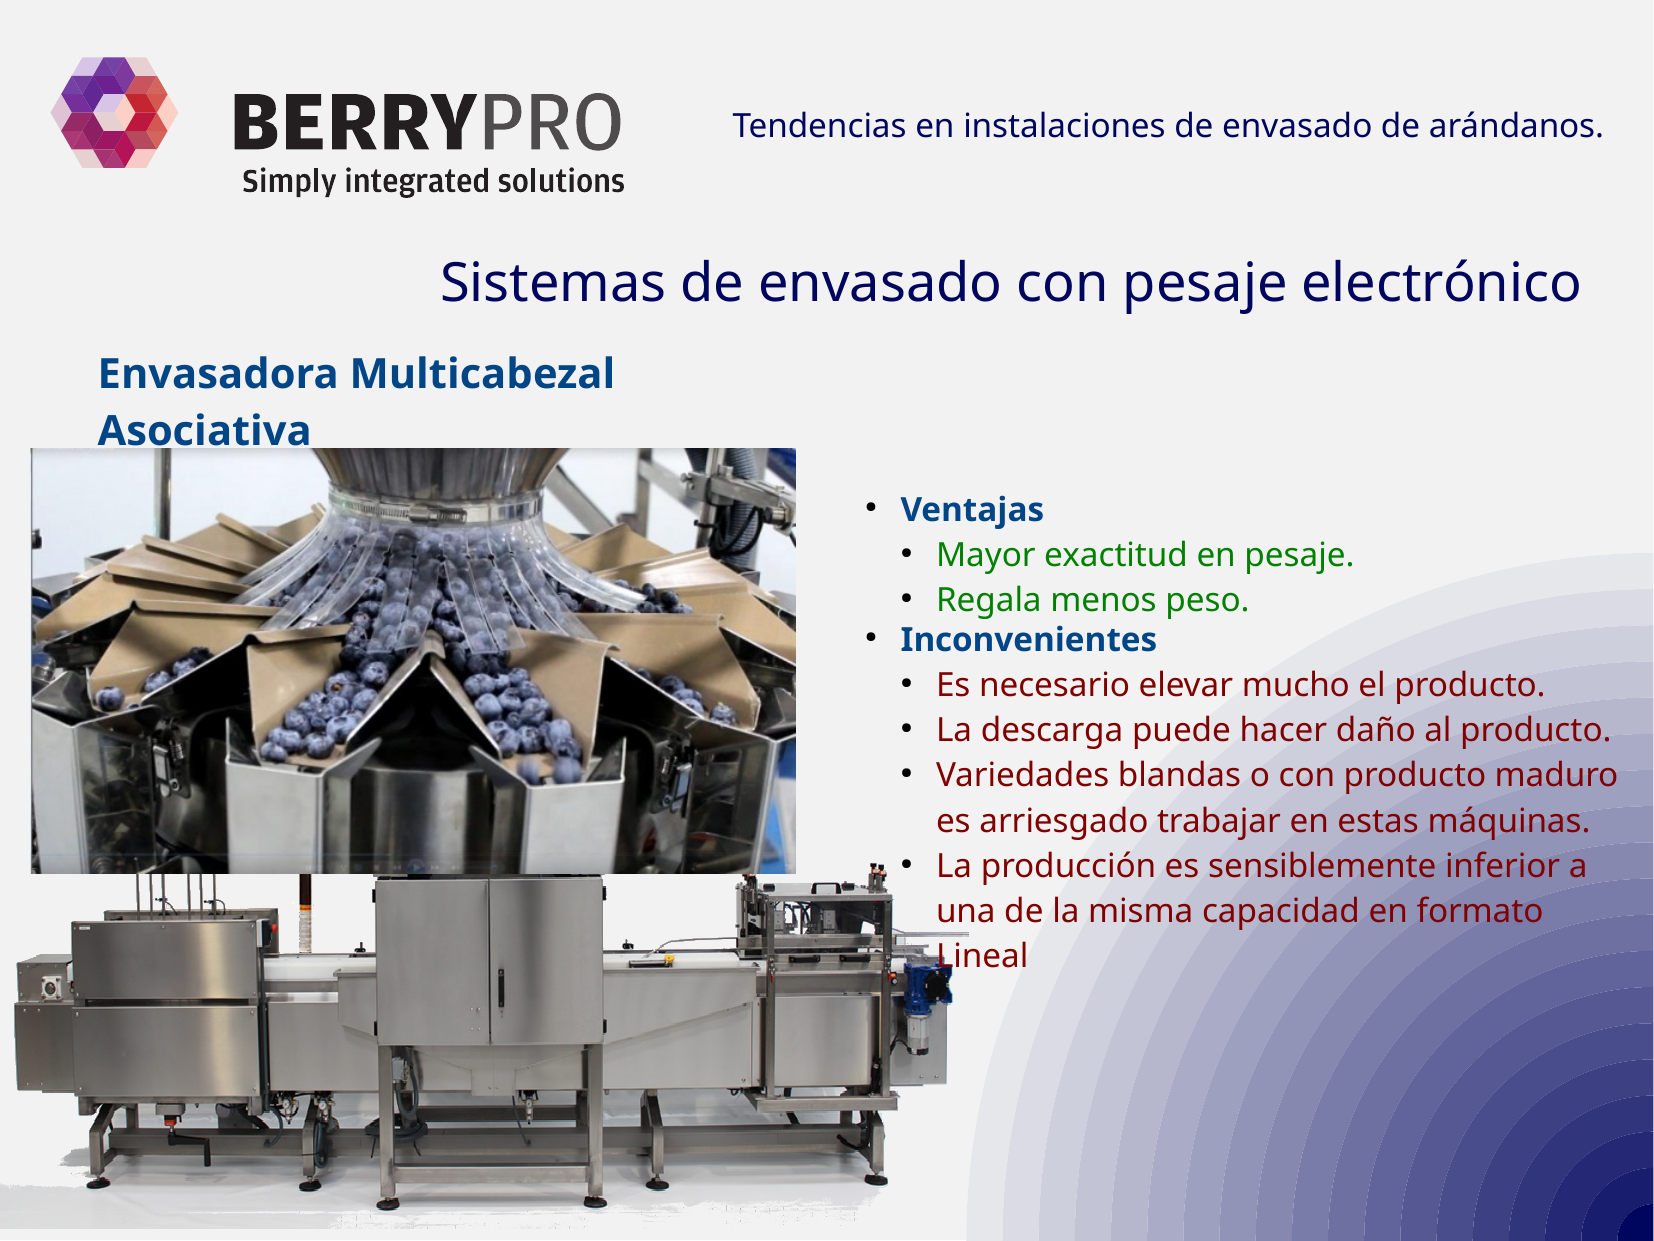

Tendencias en instalaciones de envasado de arándanos.
Sistemas de envasado con pesaje electrónico
Envasadora Multicabezal Asociativa
Ventajas
Mayor exactitud en pesaje.
Regala menos peso.
Inconvenientes
Es necesario elevar mucho el producto.
La descarga puede hacer daño al producto.
Variedades blandas o con producto maduro es arriesgado trabajar en estas máquinas.
La producción es sensiblemente inferior a una de la misma capacidad en formato Lineal